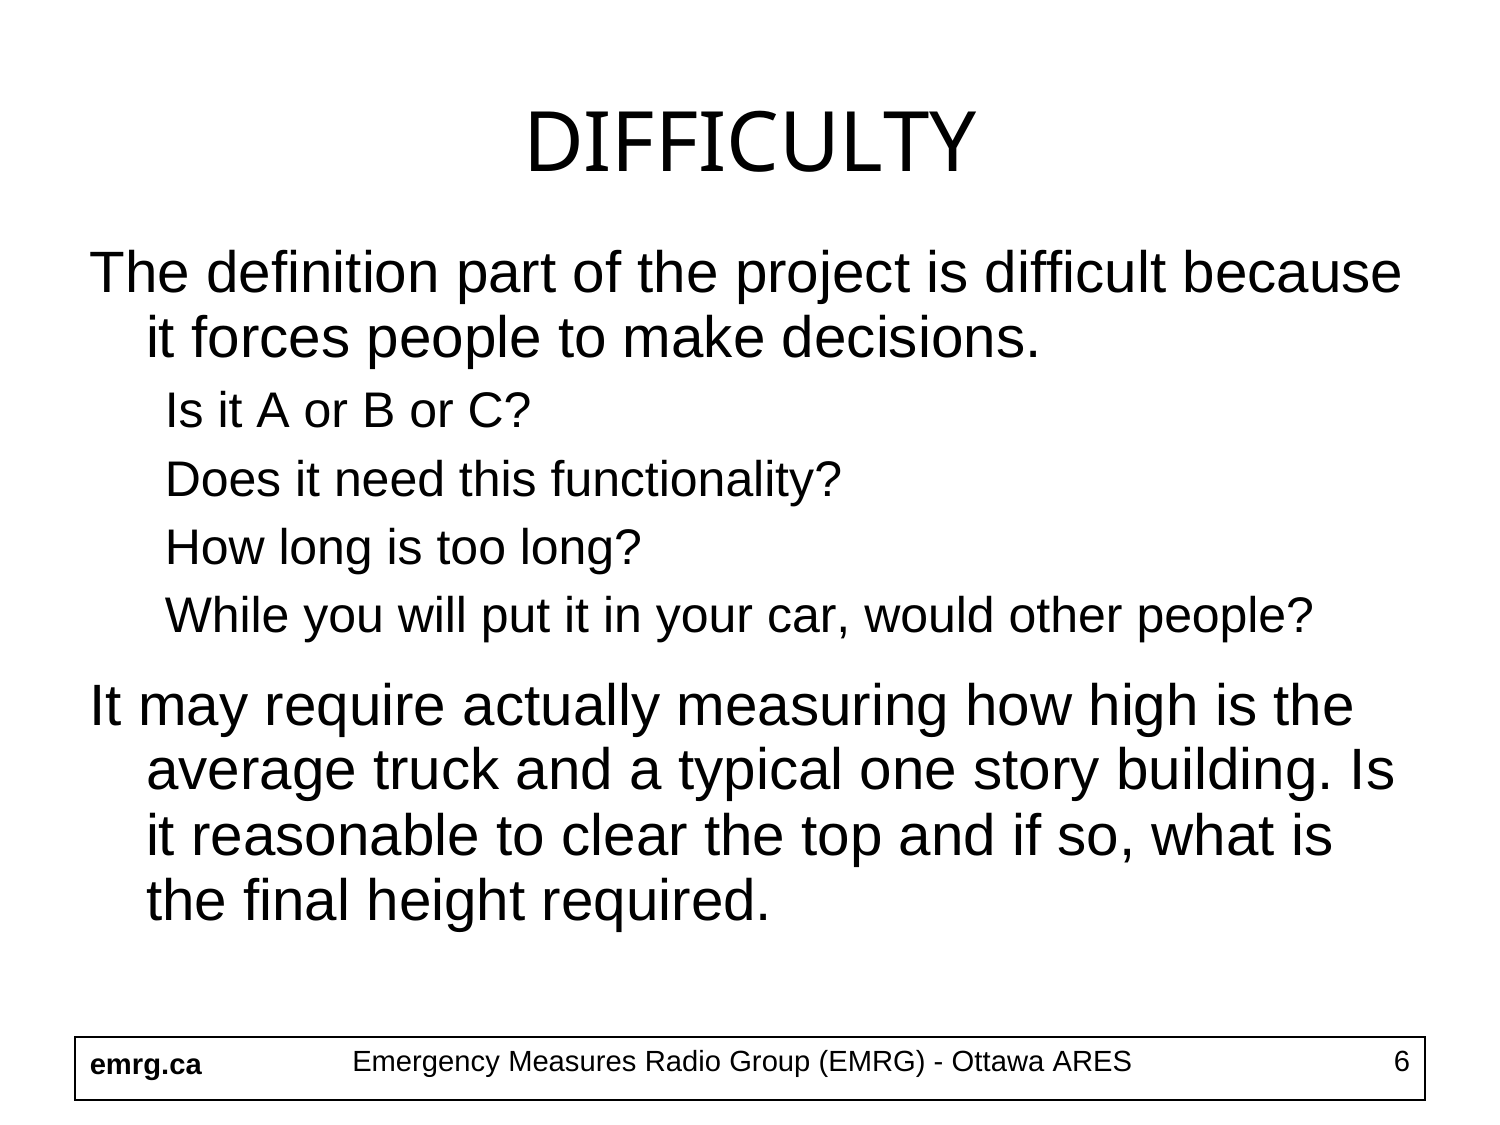

# DIFFICULTY
The definition part of the project is difficult because it forces people to make decisions.
Is it A or B or C?
Does it need this functionality?
How long is too long?
While you will put it in your car, would other people?
It may require actually measuring how high is the average truck and a typical one story building. Is it reasonable to clear the top and if so, what is the final height required.
Emergency Measures Radio Group (EMRG) - Ottawa ARES
6